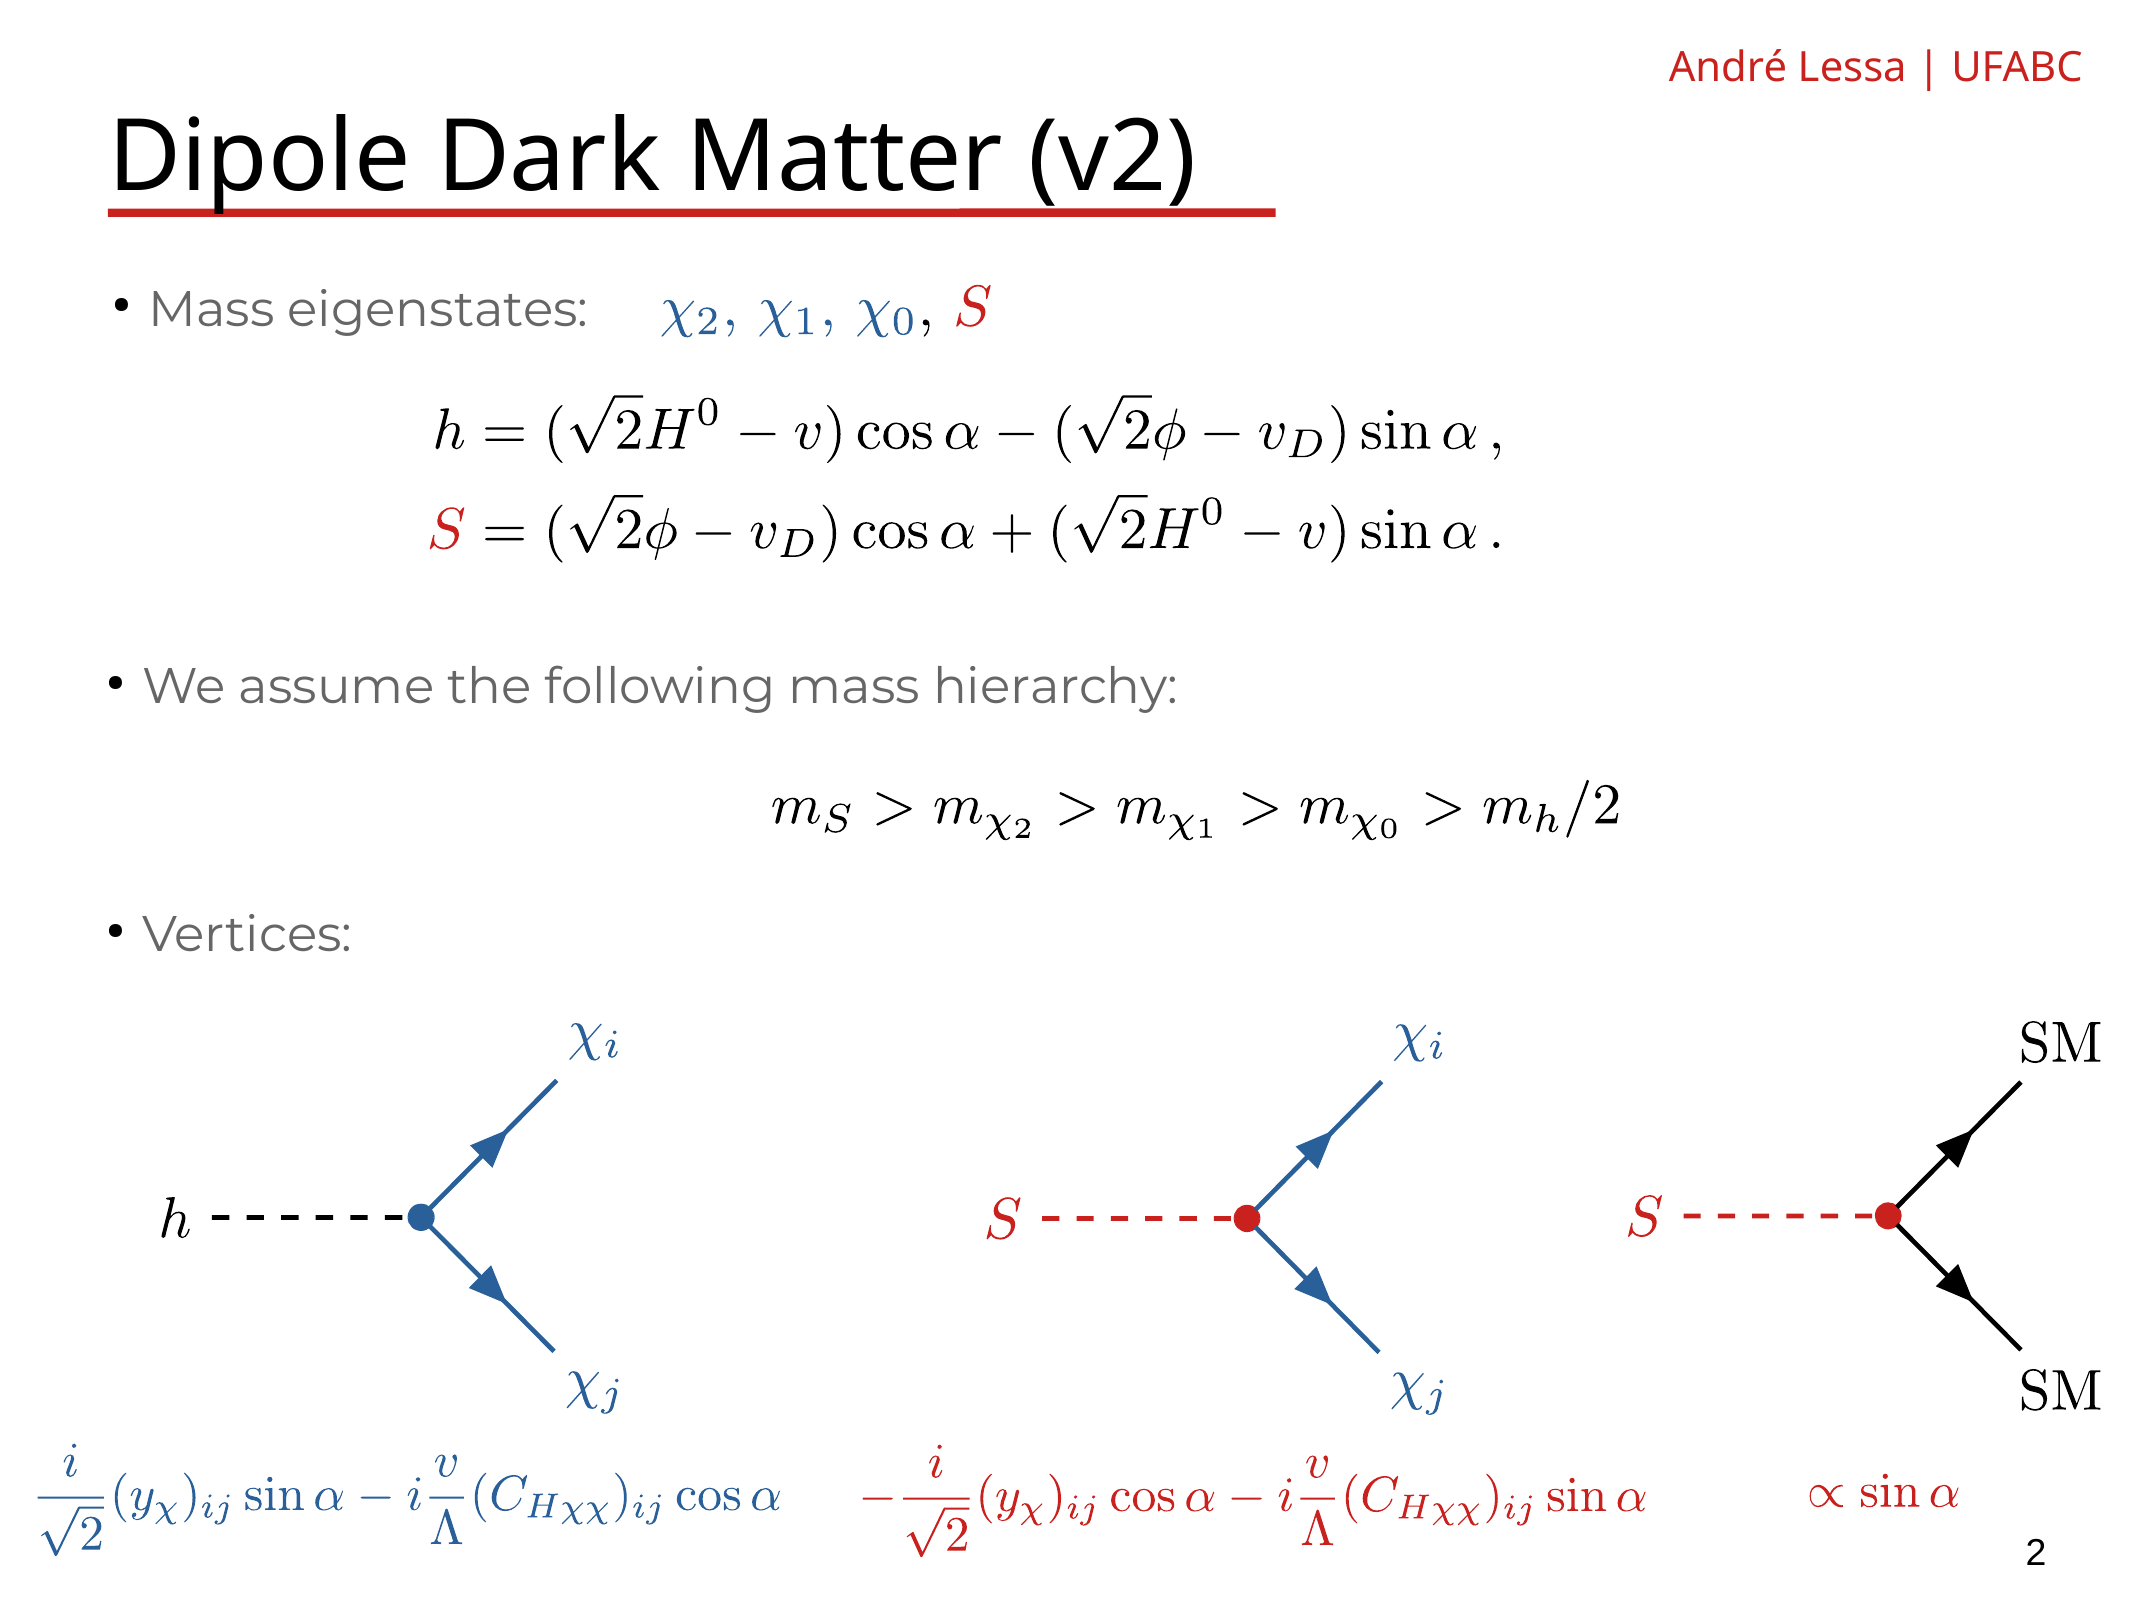

Dipole Dark Matter (v2)
Mass eigenstates:
We assume the following mass hierarchy:
Vertices: